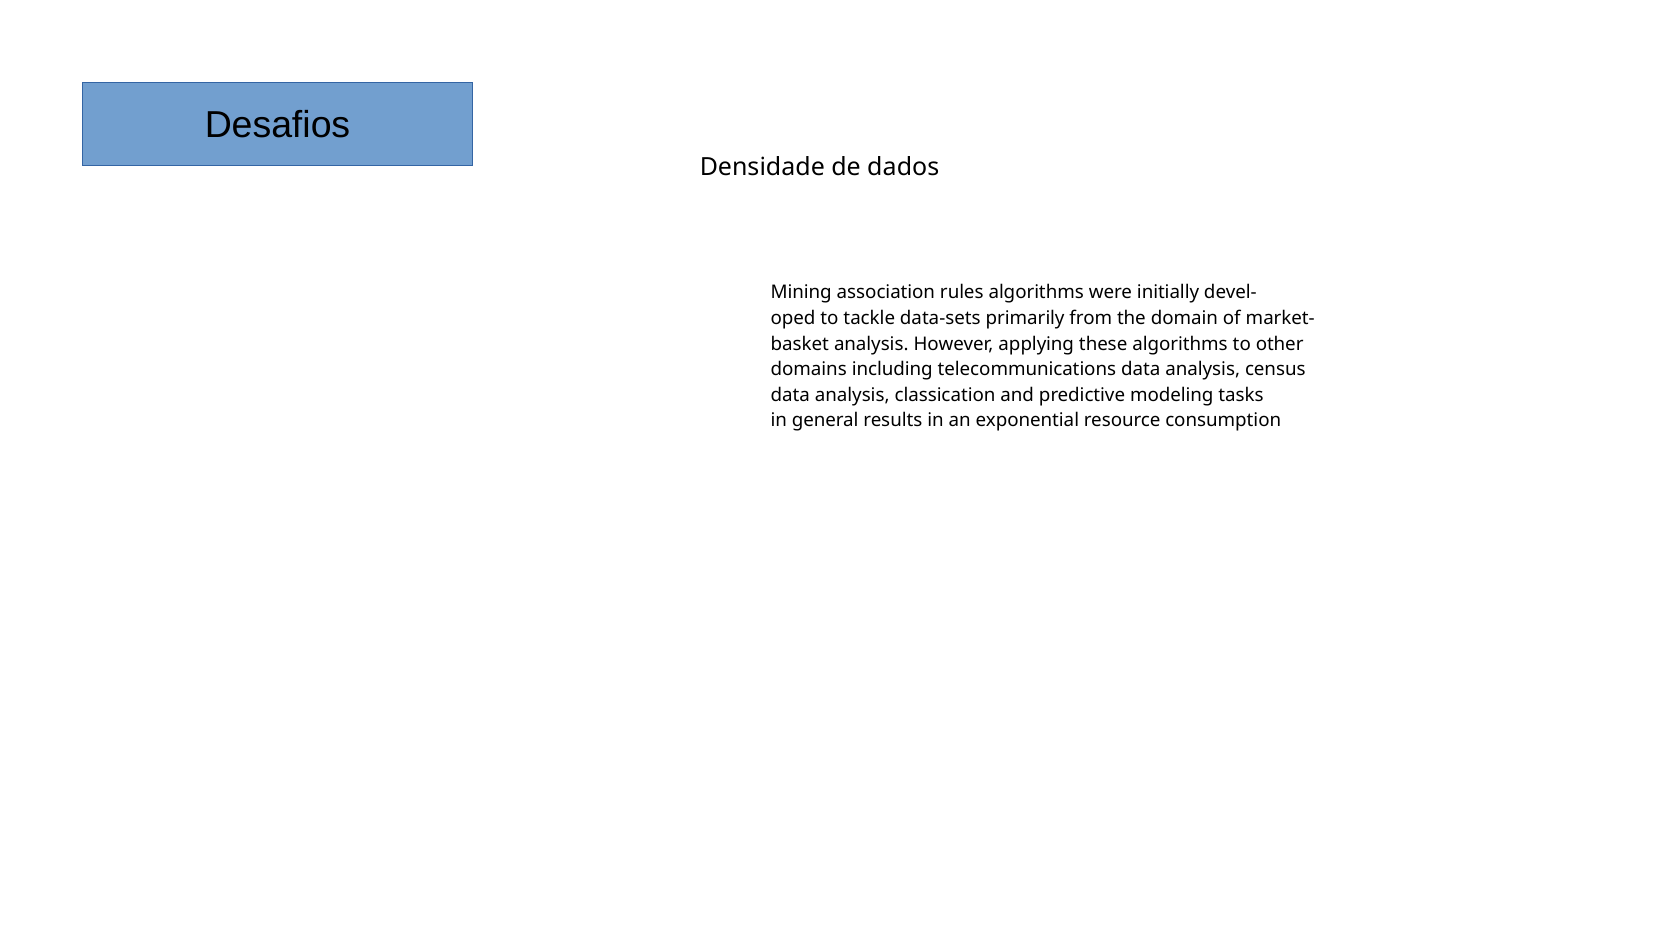

Desafios
Densidade de dados
Mining association rules algorithms were initially devel-
oped to tackle data-sets primarily from the domain of market-
basket analysis. However, applying these algorithms to other
domains including telecommunications data analysis, census
data analysis, classication and predictive modeling tasks
in general results in an exponential resource consumption